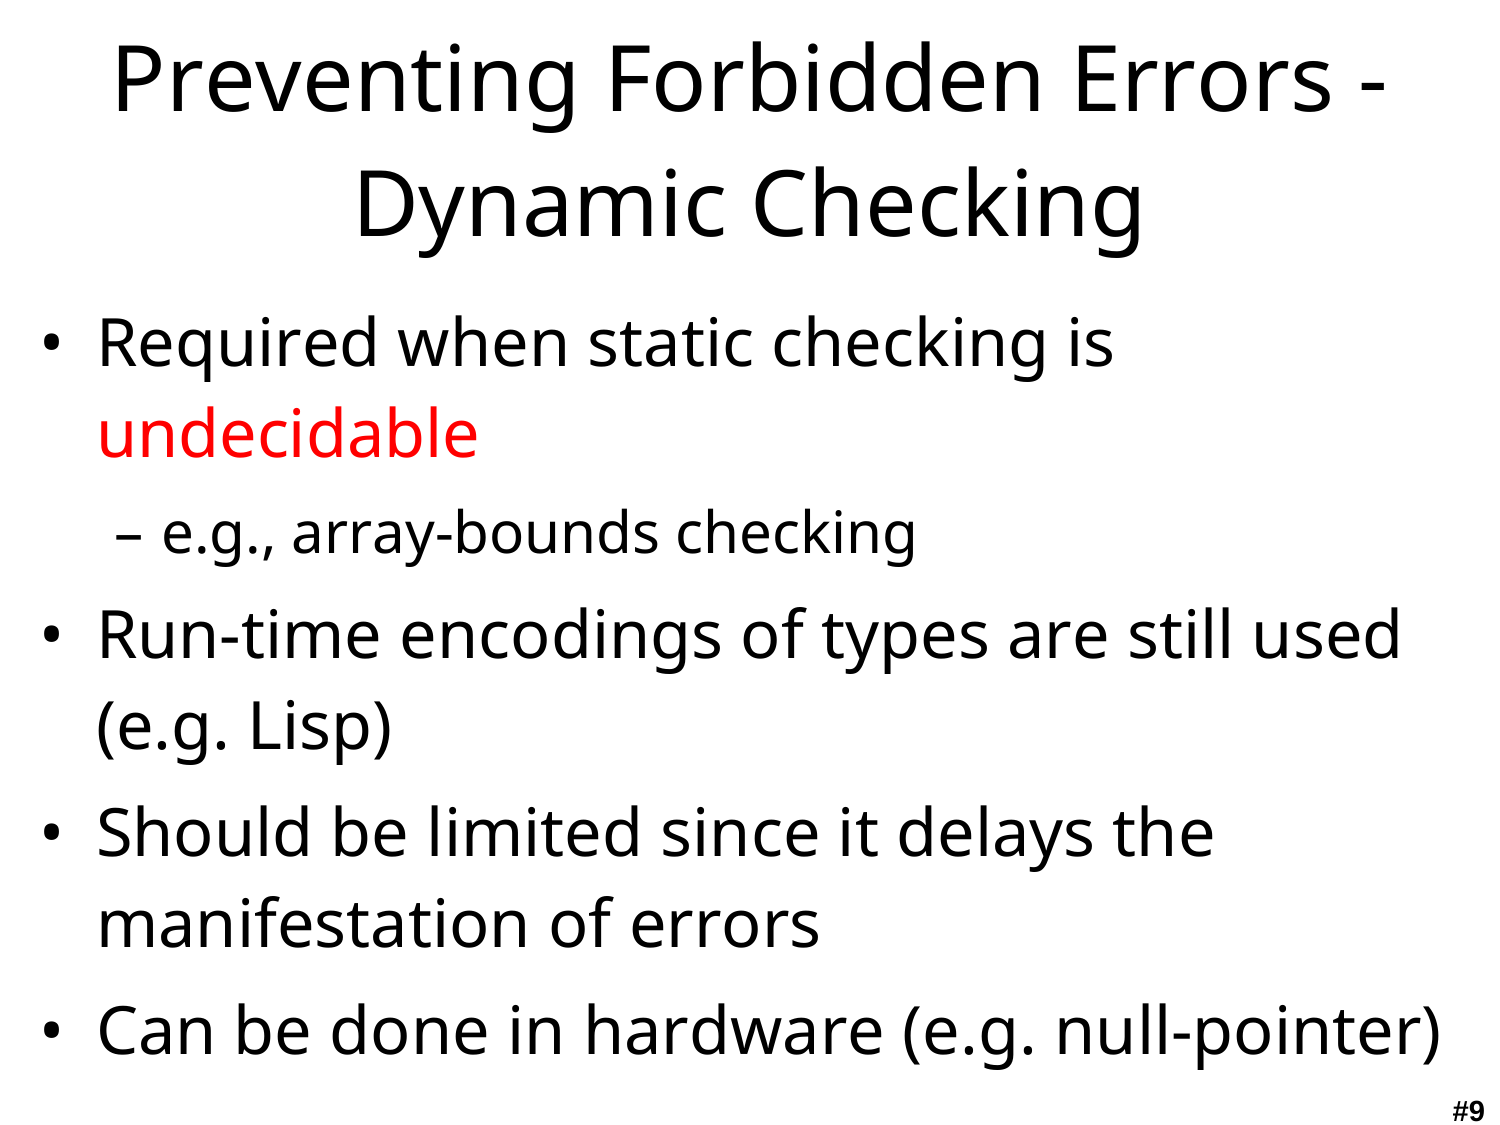

# Preventing Forbidden Errors - Dynamic Checking
Required when static checking is undecidable
e.g., array-bounds checking
Run-time encodings of types are still used (e.g. Lisp)
Should be limited since it delays the manifestation of errors
Can be done in hardware (e.g. null-pointer)
9